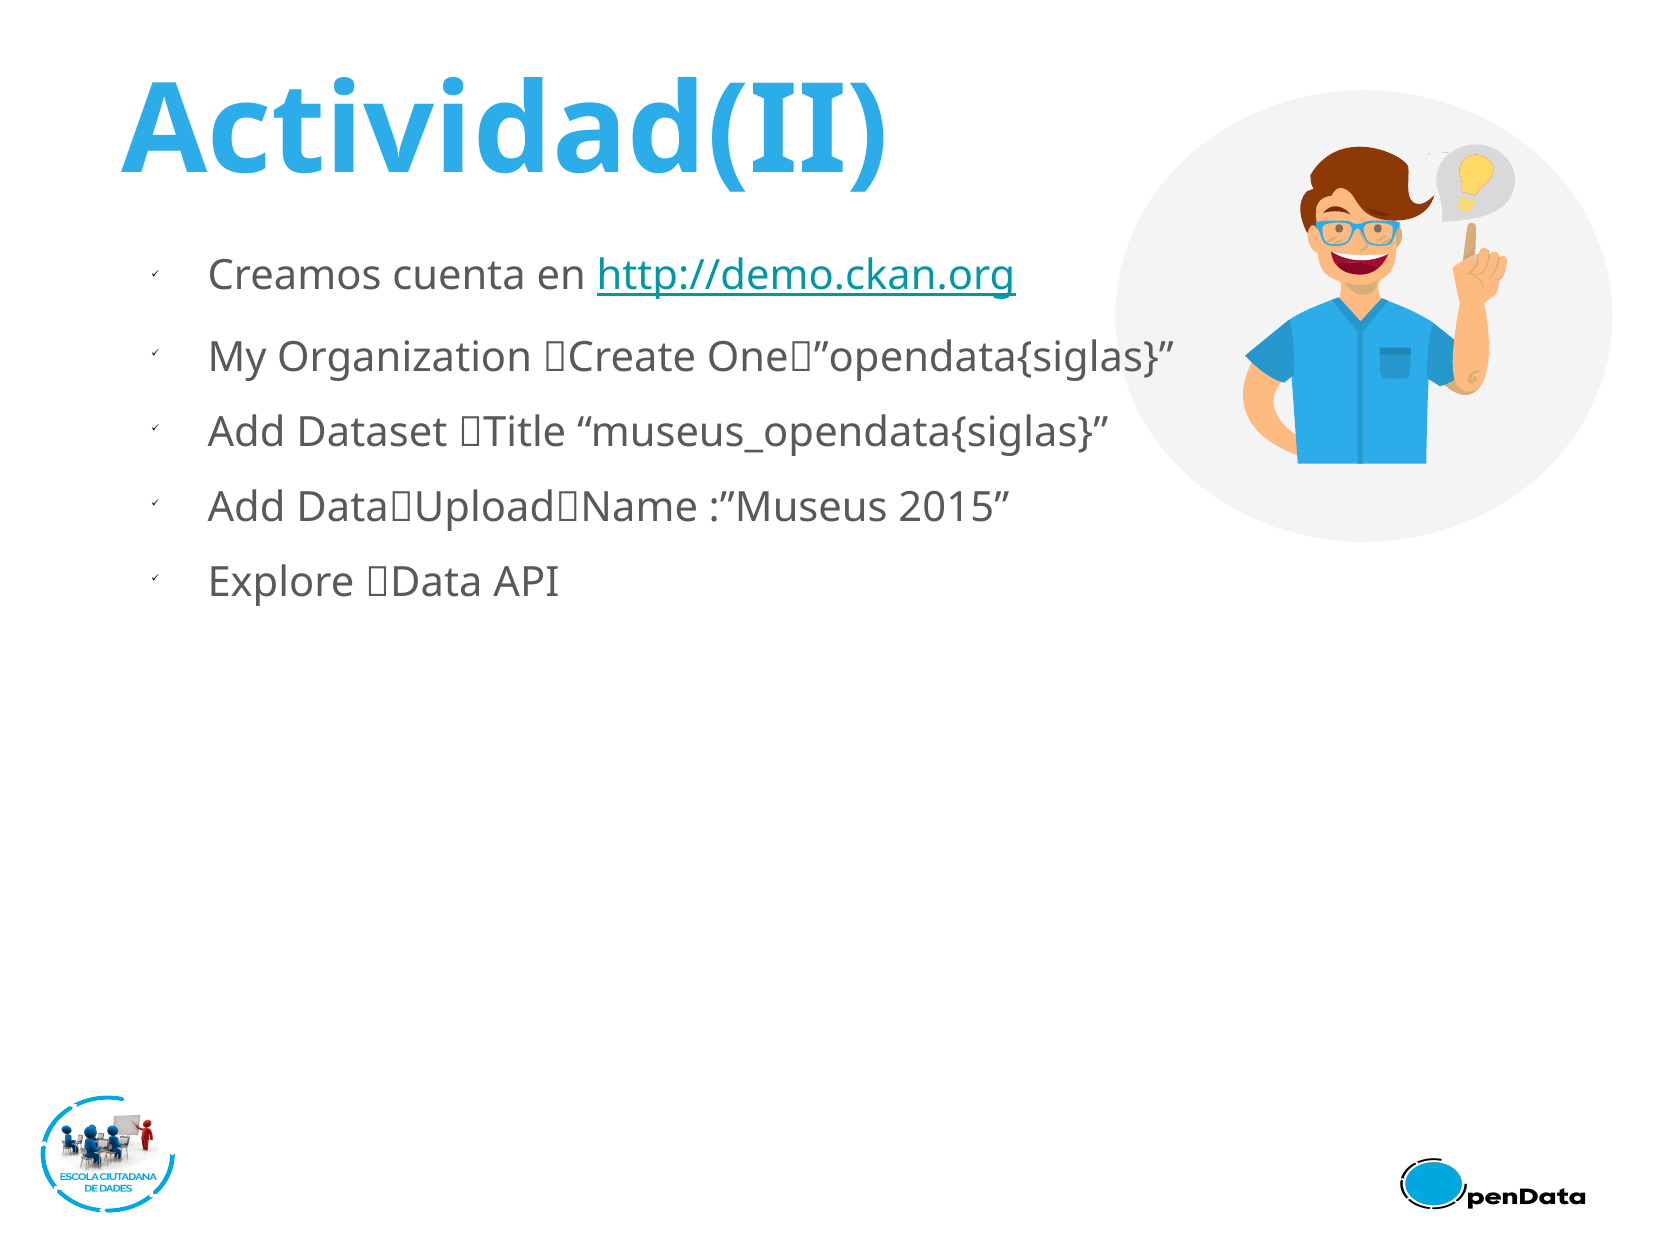

Actividad(II)
Creamos cuenta en http://demo.ckan.org
My Organization Create One”opendata{siglas}”
Add Dataset Title “museus_opendata{siglas}”
Add DataUploadName :”Museus 2015”
Explore Data API